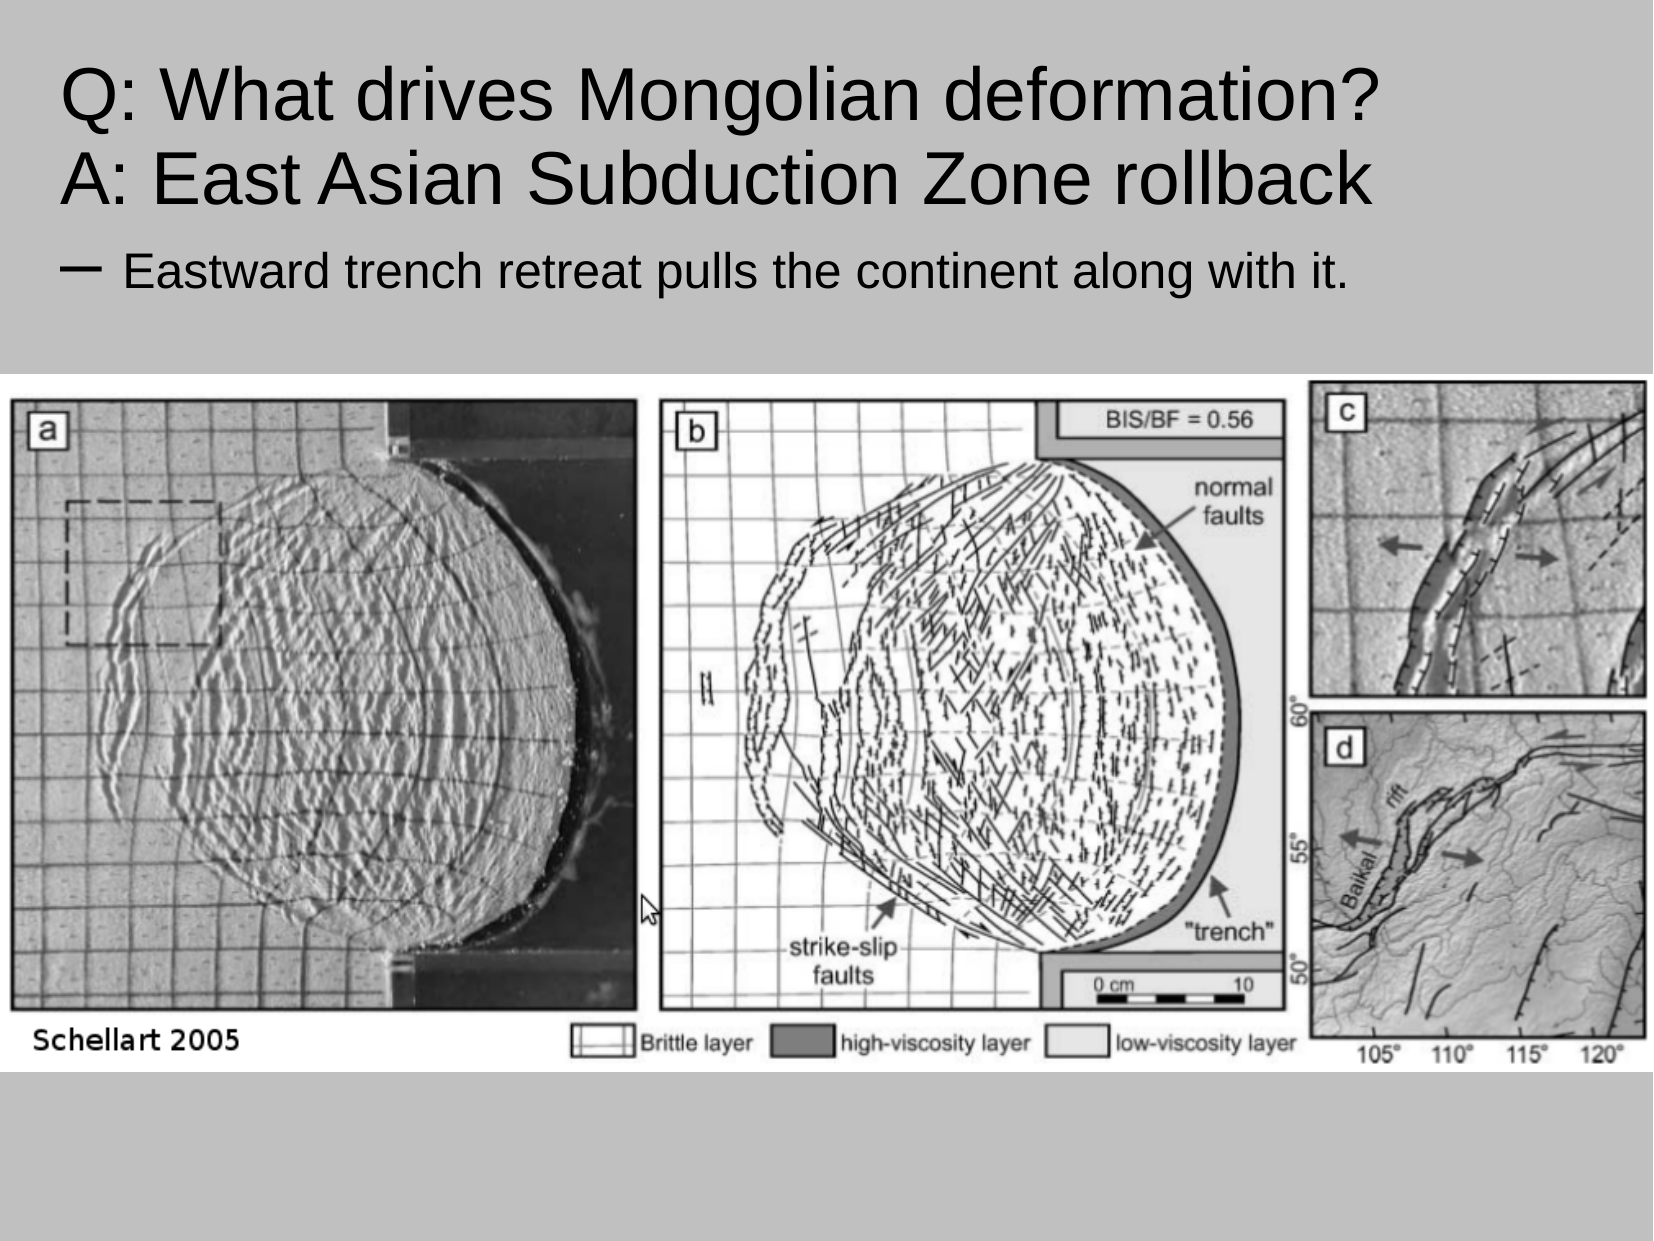

# Q: What drives Mongolian deformation? A: East Asian Subduction Zone rollback – Eastward trench retreat pulls the continent along with it.